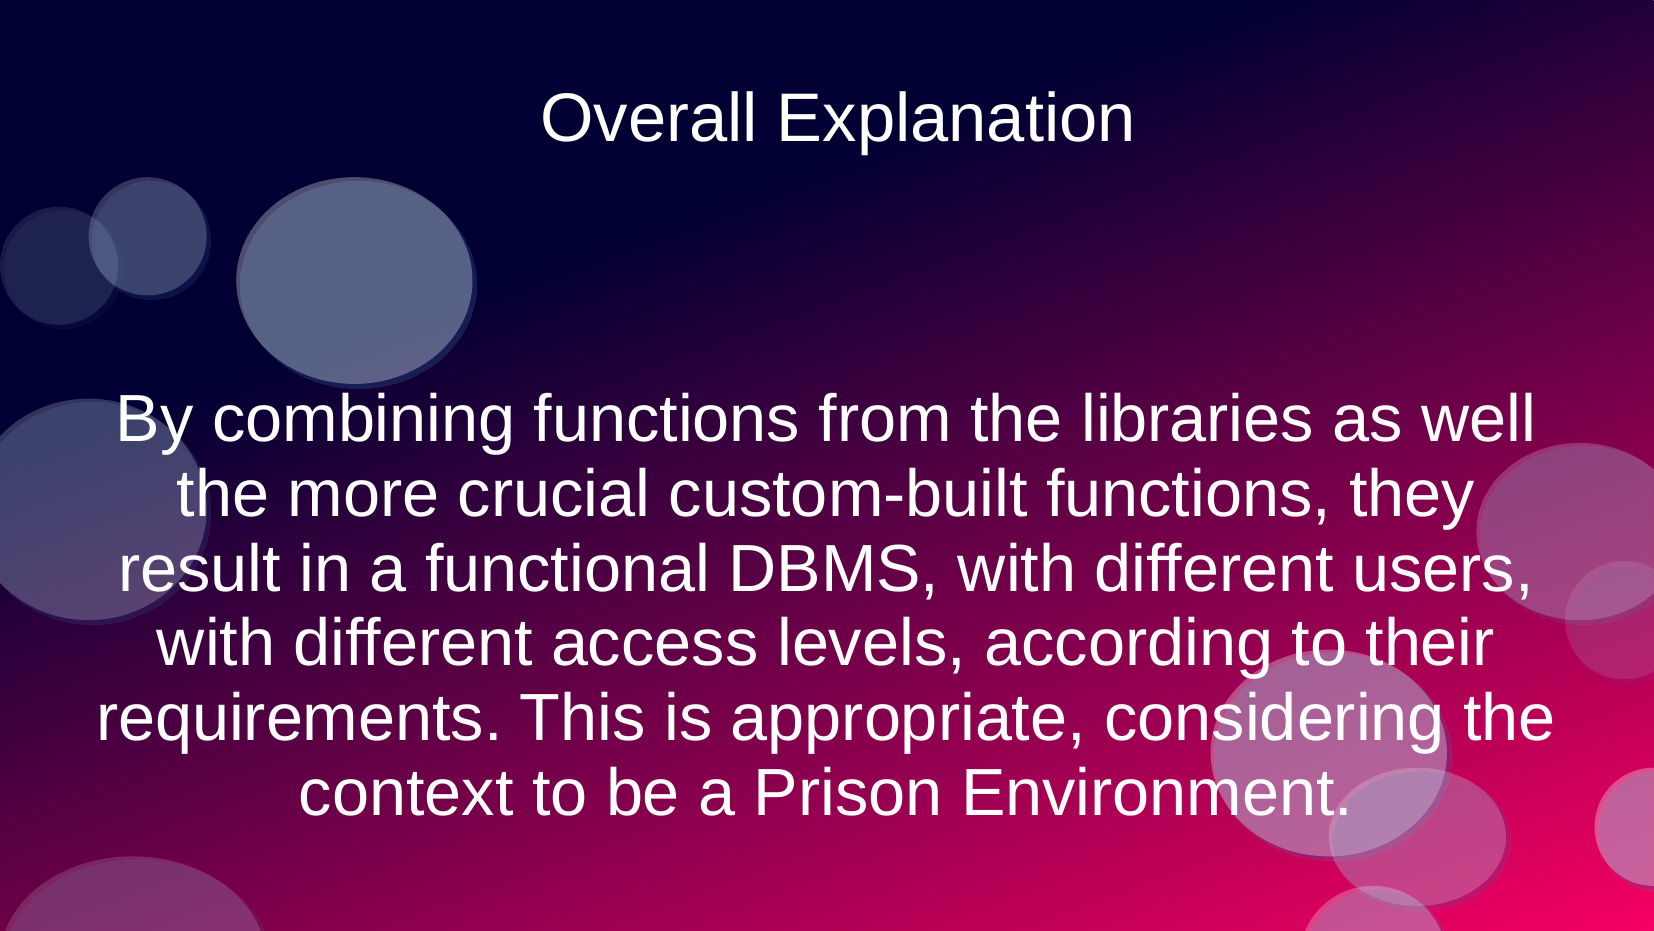

# Overall Explanation
By combining functions from the libraries as well the more crucial custom-built functions, they result in a functional DBMS, with different users, with different access levels, according to their requirements. This is appropriate, considering the context to be a Prison Environment.